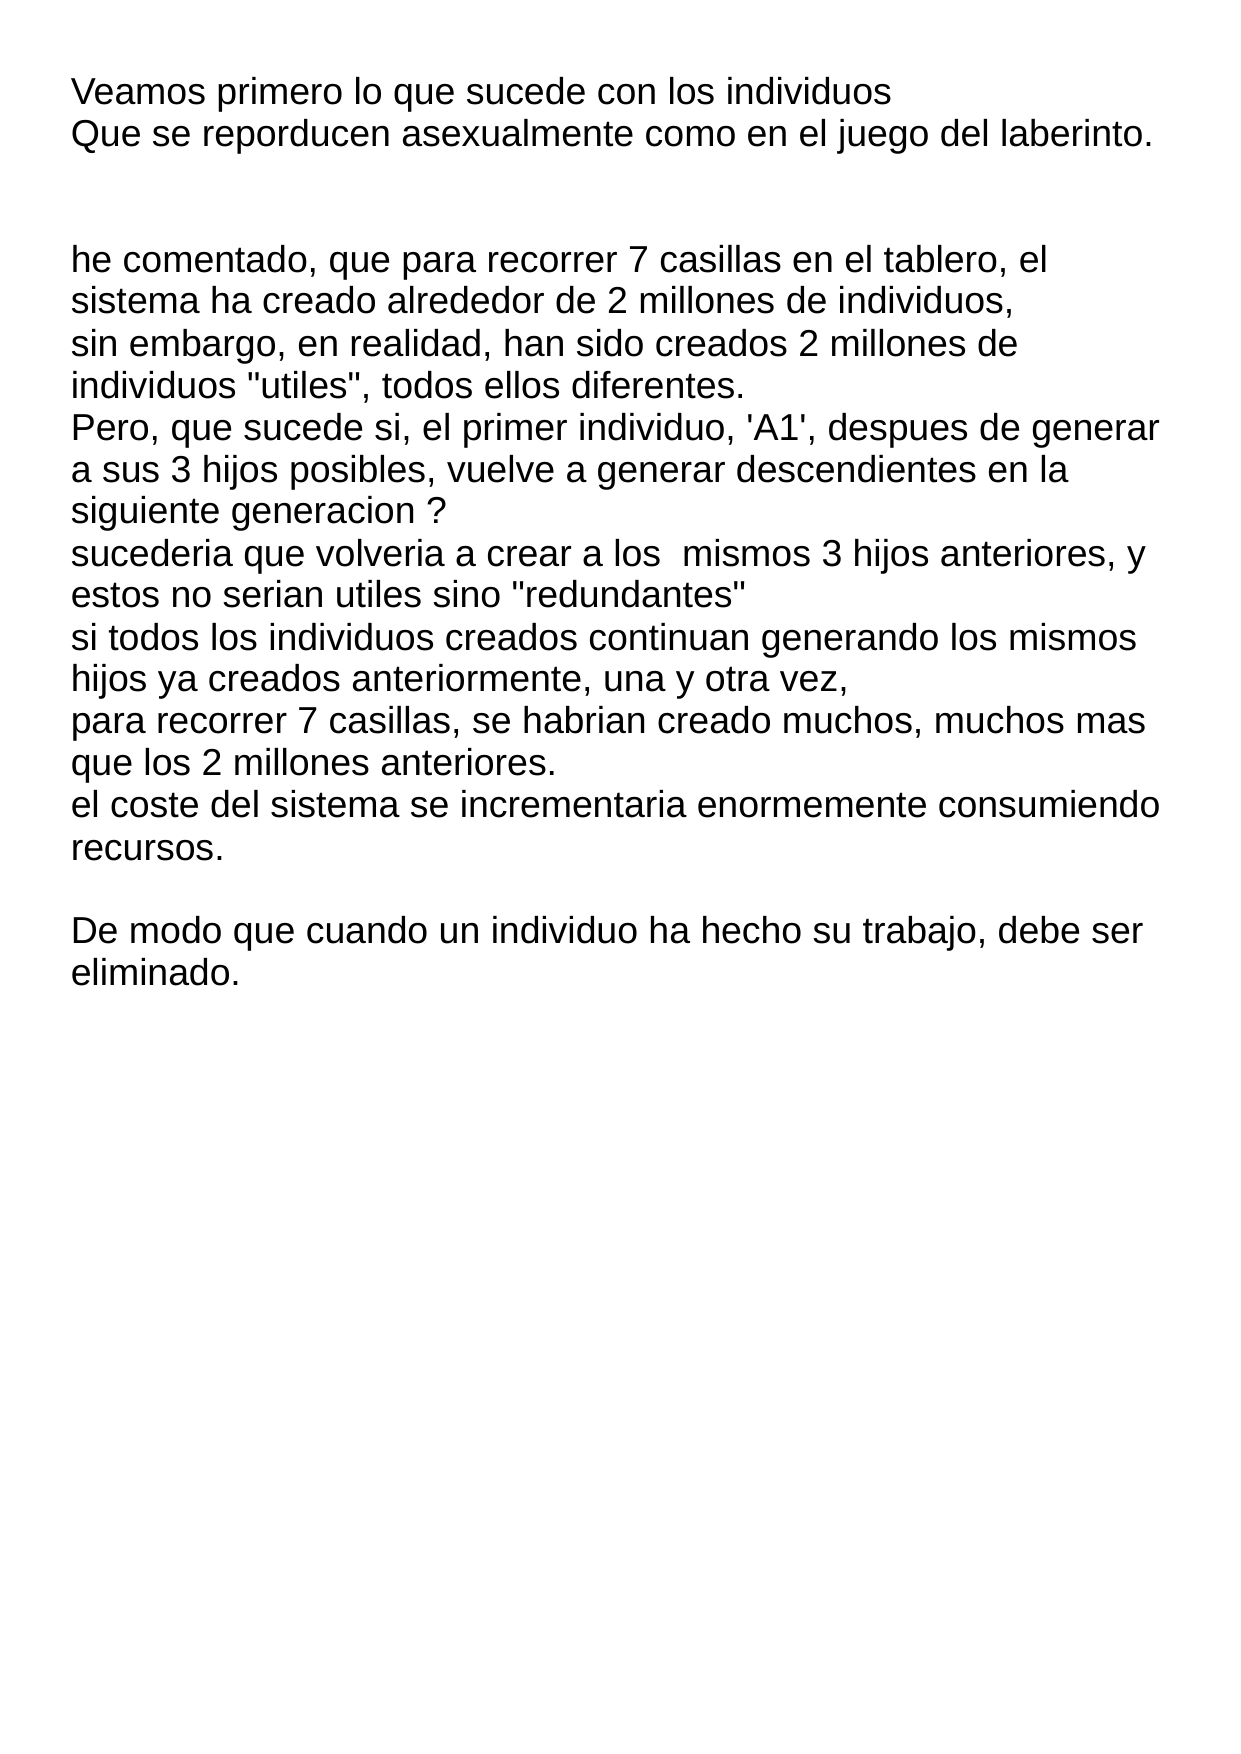

Veamos primero lo que sucede con los individuos
Que se reporducen asexualmente como en el juego del laberinto.
he comentado, que para recorrer 7 casillas en el tablero, el sistema ha creado alrededor de 2 millones de individuos,
sin embargo, en realidad, han sido creados 2 millones de individuos "utiles", todos ellos diferentes.
Pero, que sucede si, el primer individuo, 'A1', despues de generar a sus 3 hijos posibles, vuelve a generar descendientes en la siguiente generacion ?
sucederia que volveria a crear a los mismos 3 hijos anteriores, y estos no serian utiles sino "redundantes"
si todos los individuos creados continuan generando los mismos hijos ya creados anteriormente, una y otra vez,
para recorrer 7 casillas, se habrian creado muchos, muchos mas que los 2 millones anteriores.
el coste del sistema se incrementaria enormemente consumiendo recursos.
De modo que cuando un individuo ha hecho su trabajo, debe ser eliminado.